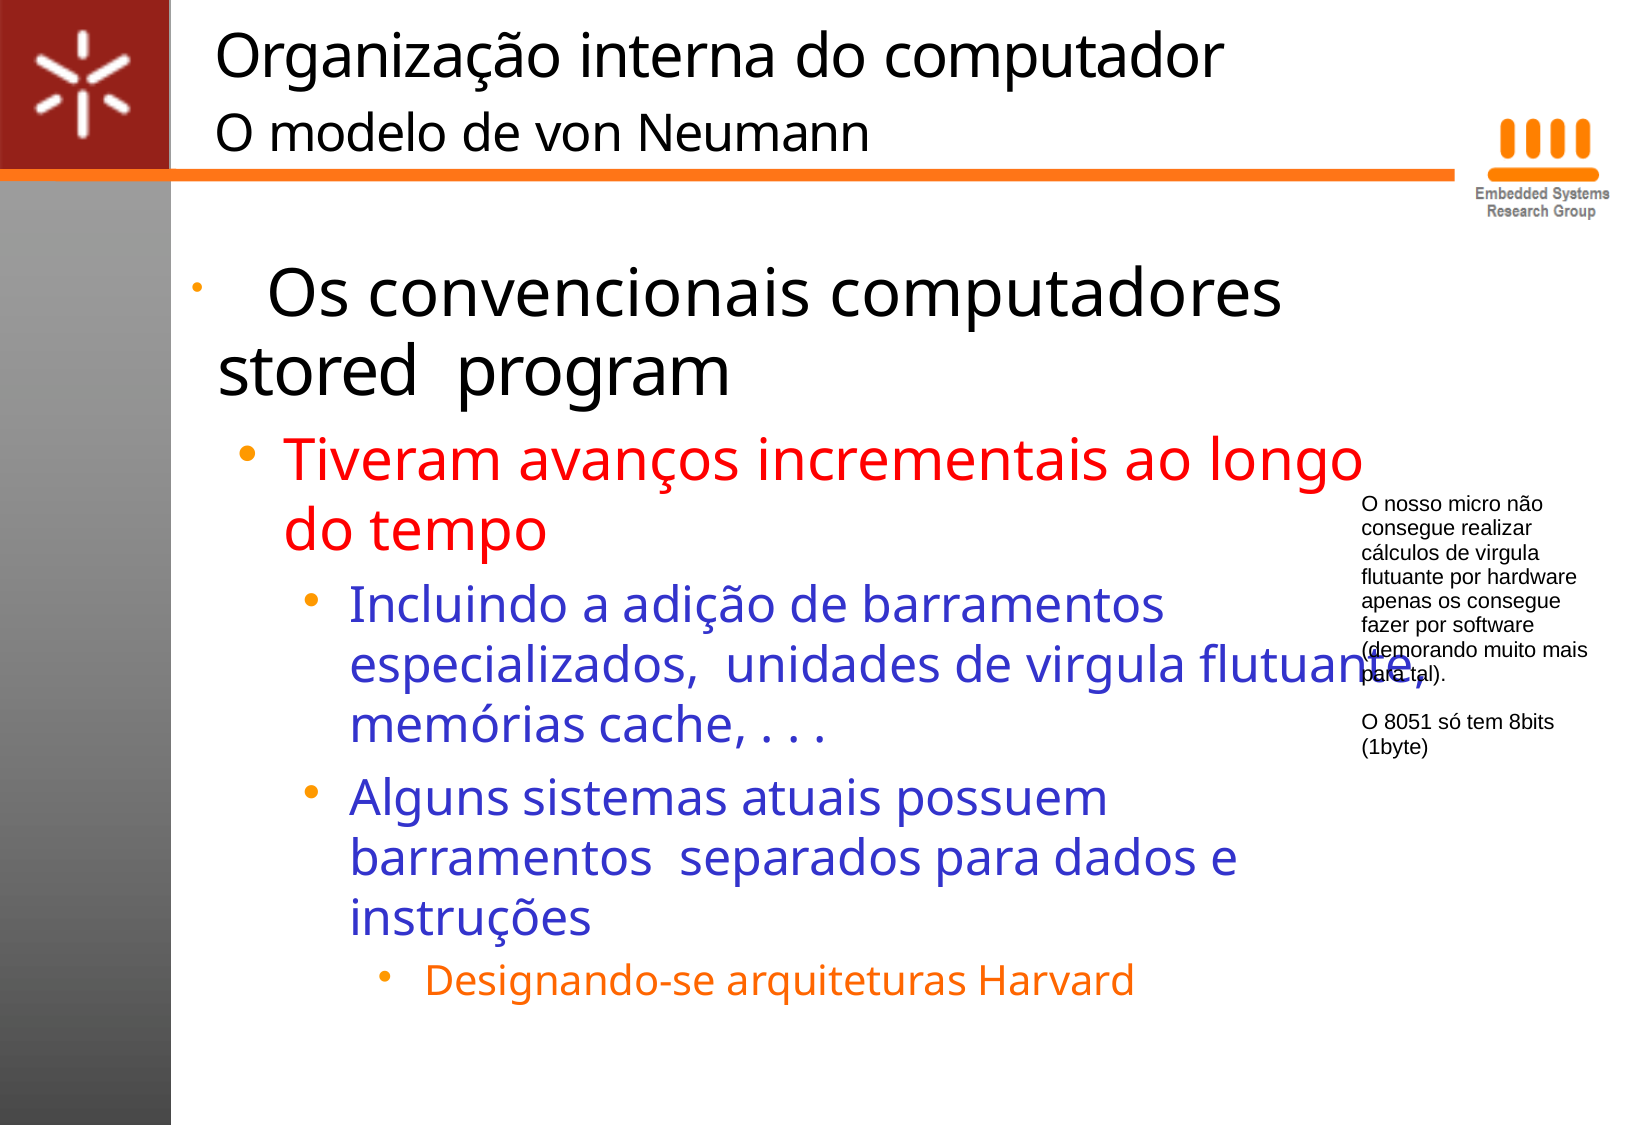

# Organização interna do computador O modelo de von Neumann
	Os convencionais computadores stored program
Tiveram avanços incrementais ao longo do tempo
Incluindo a adição de barramentos especializados, unidades de virgula flutuante, memórias cache, . . .
Alguns sistemas atuais possuem barramentos separados para dados e instruções
Designando-se arquiteturas Harvard
O nosso micro não consegue realizar cálculos de virgula flutuante por hardware apenas os consegue fazer por software (demorando muito mais para tal).
O 8051 só tem 8bits (1byte)